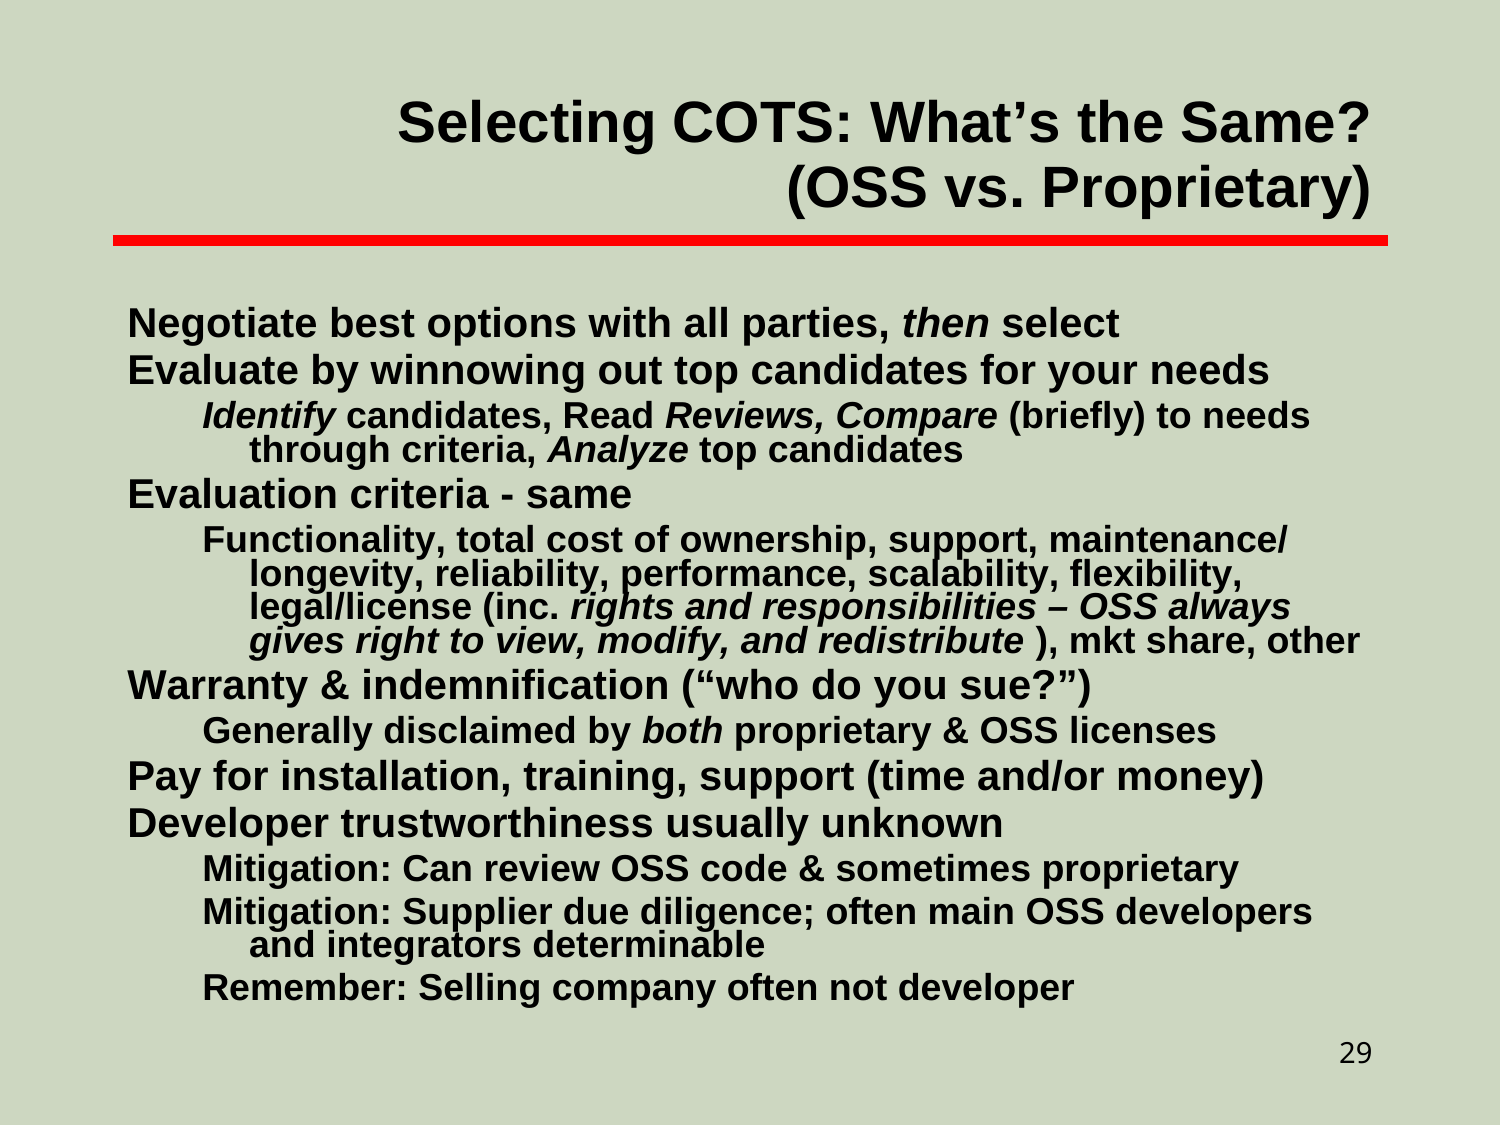

# Selecting COTS: What’s the Same? (OSS vs. Proprietary)
Negotiate best options with all parties, then select
Evaluate by winnowing out top candidates for your needs
Identify candidates, Read Reviews, Compare (briefly) to needs through criteria, Analyze top candidates
Evaluation criteria - same
Functionality, total cost of ownership, support, maintenance/ longevity, reliability, performance, scalability, flexibility, legal/license (inc. rights and responsibilities – OSS always gives right to view, modify, and redistribute ), mkt share, other
Warranty & indemnification (“who do you sue?”)
Generally disclaimed by both proprietary & OSS licenses
Pay for installation, training, support (time and/or money)
Developer trustworthiness usually unknown
Mitigation: Can review OSS code & sometimes proprietary
Mitigation: Supplier due diligence; often main OSS developers and integrators determinable
Remember: Selling company often not developer